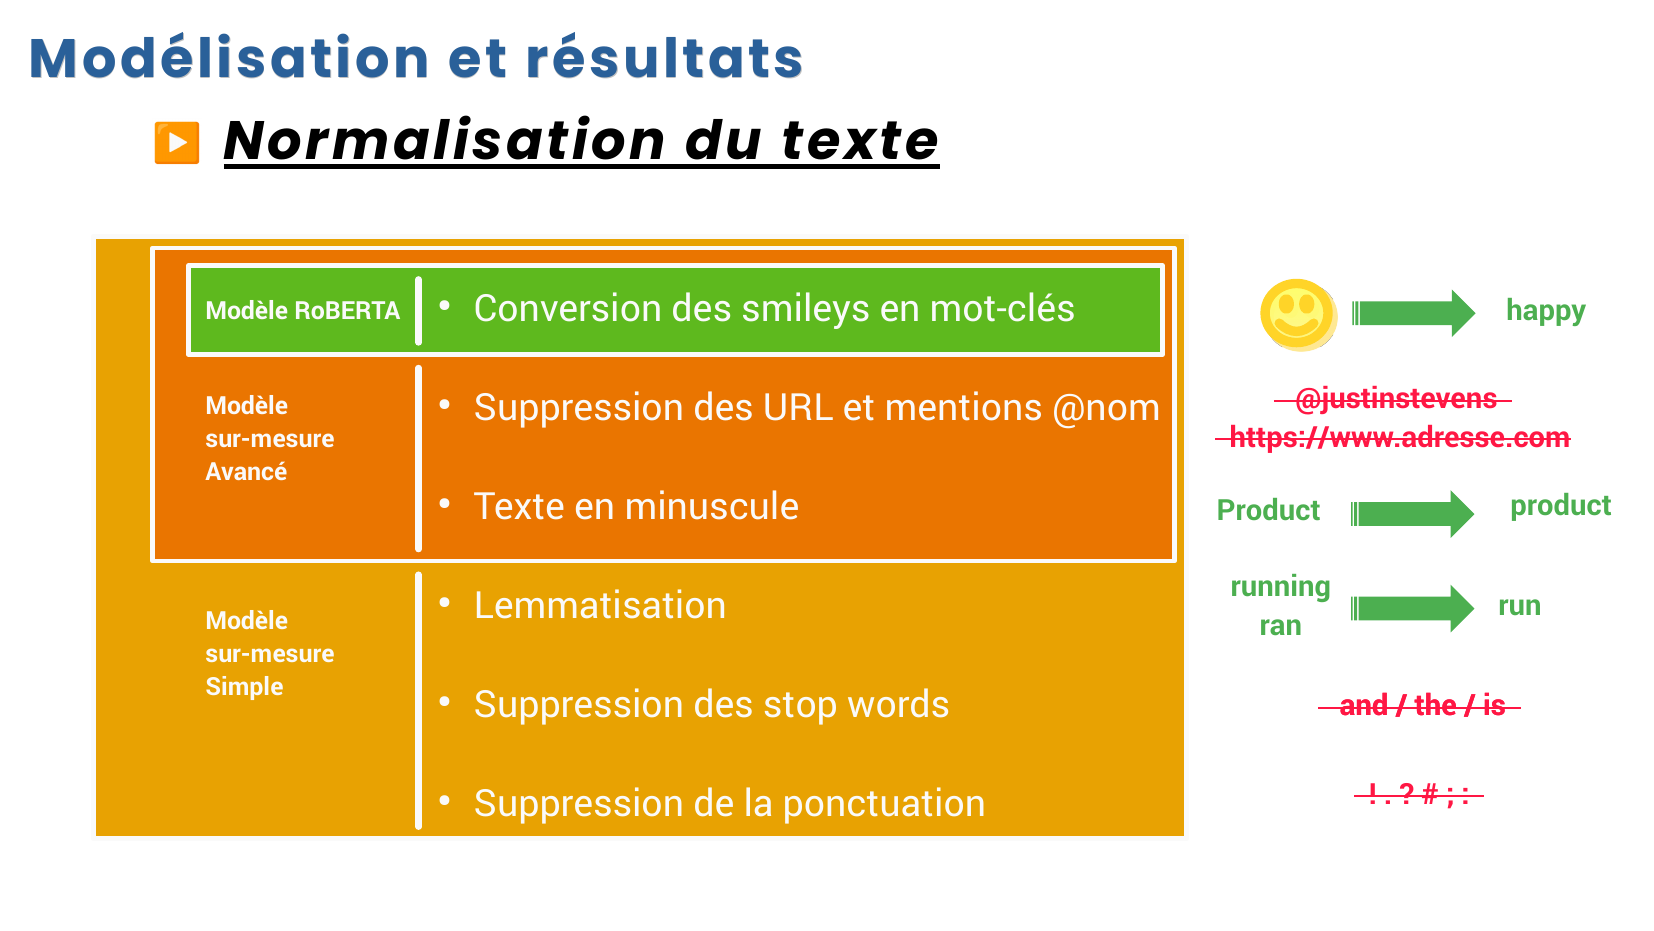

Modélisation et résultats
Normalisation du texte
Conversion des smileys en mot-clés
Suppression des URL et mentions @nom
Texte en minuscule
Lemmatisation
Suppression des stop words
Suppression de la ponctuation
Modèle
sur-mesure
Simple
Modèle
sur-mesure
Avancé
Modèle RoBERTA
happy
 @justinstevens
 https://www.adresse.com
product
Product
running
ran
run
 and / the / is
 and / the / is
  ! . ? # ; :